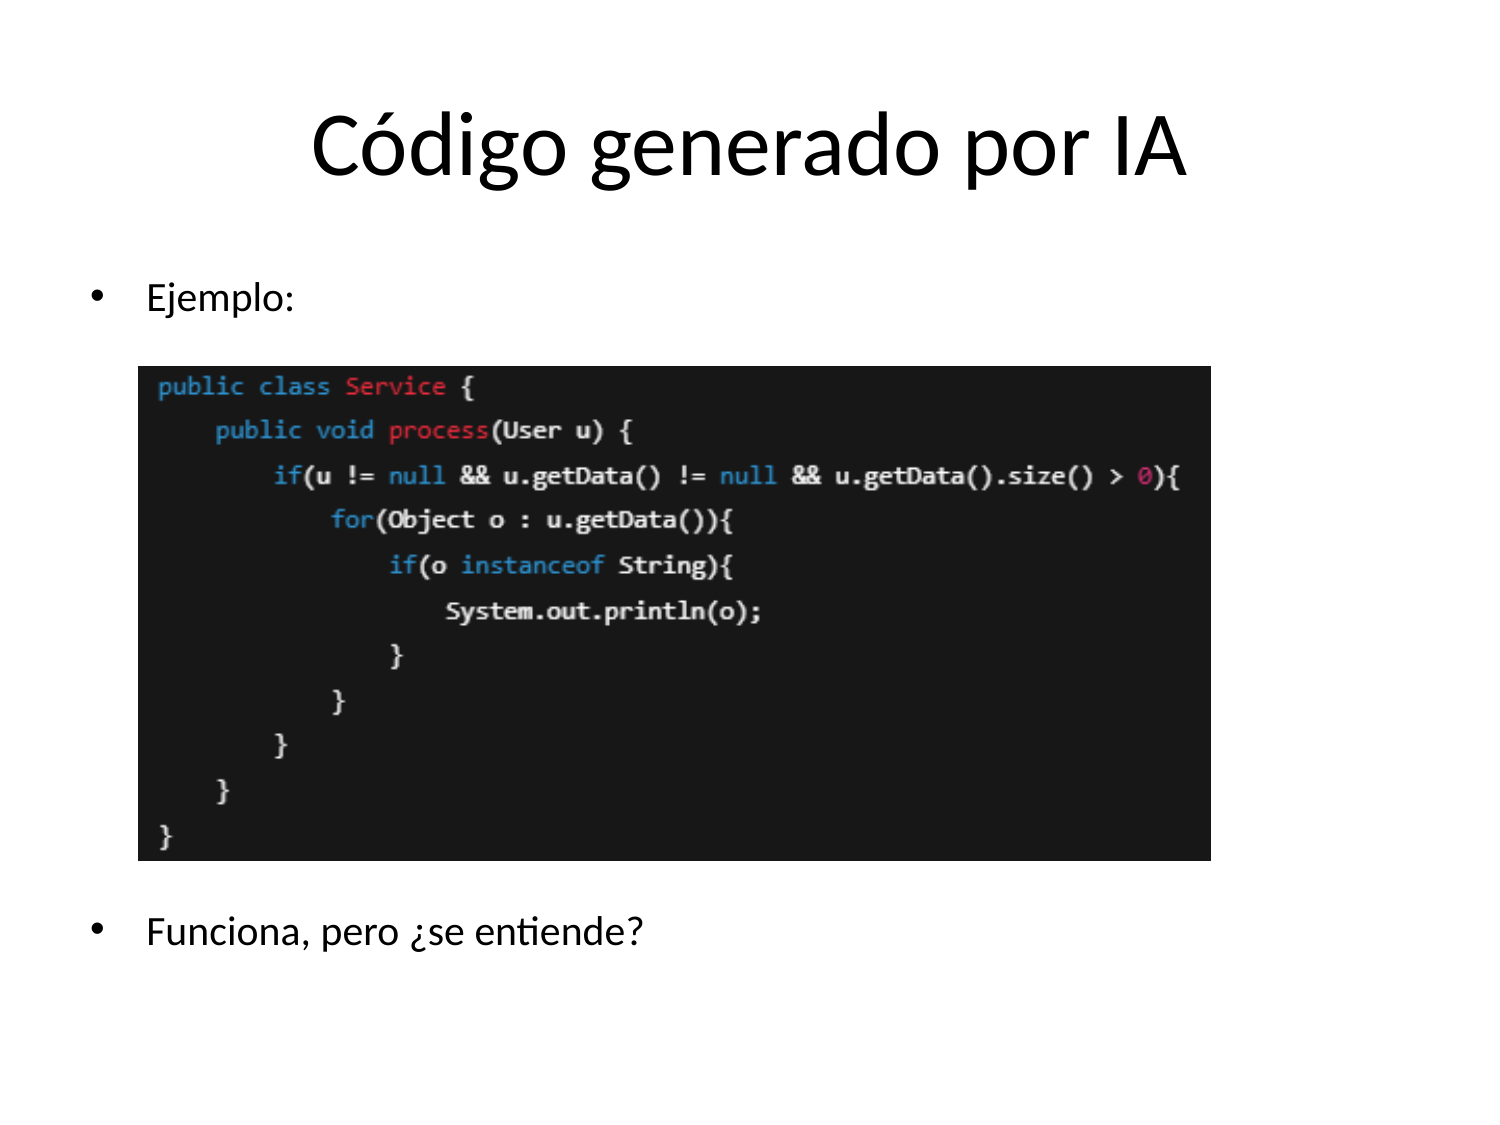

# Código generado por IA
Ejemplo:
Funciona, pero ¿se entiende?